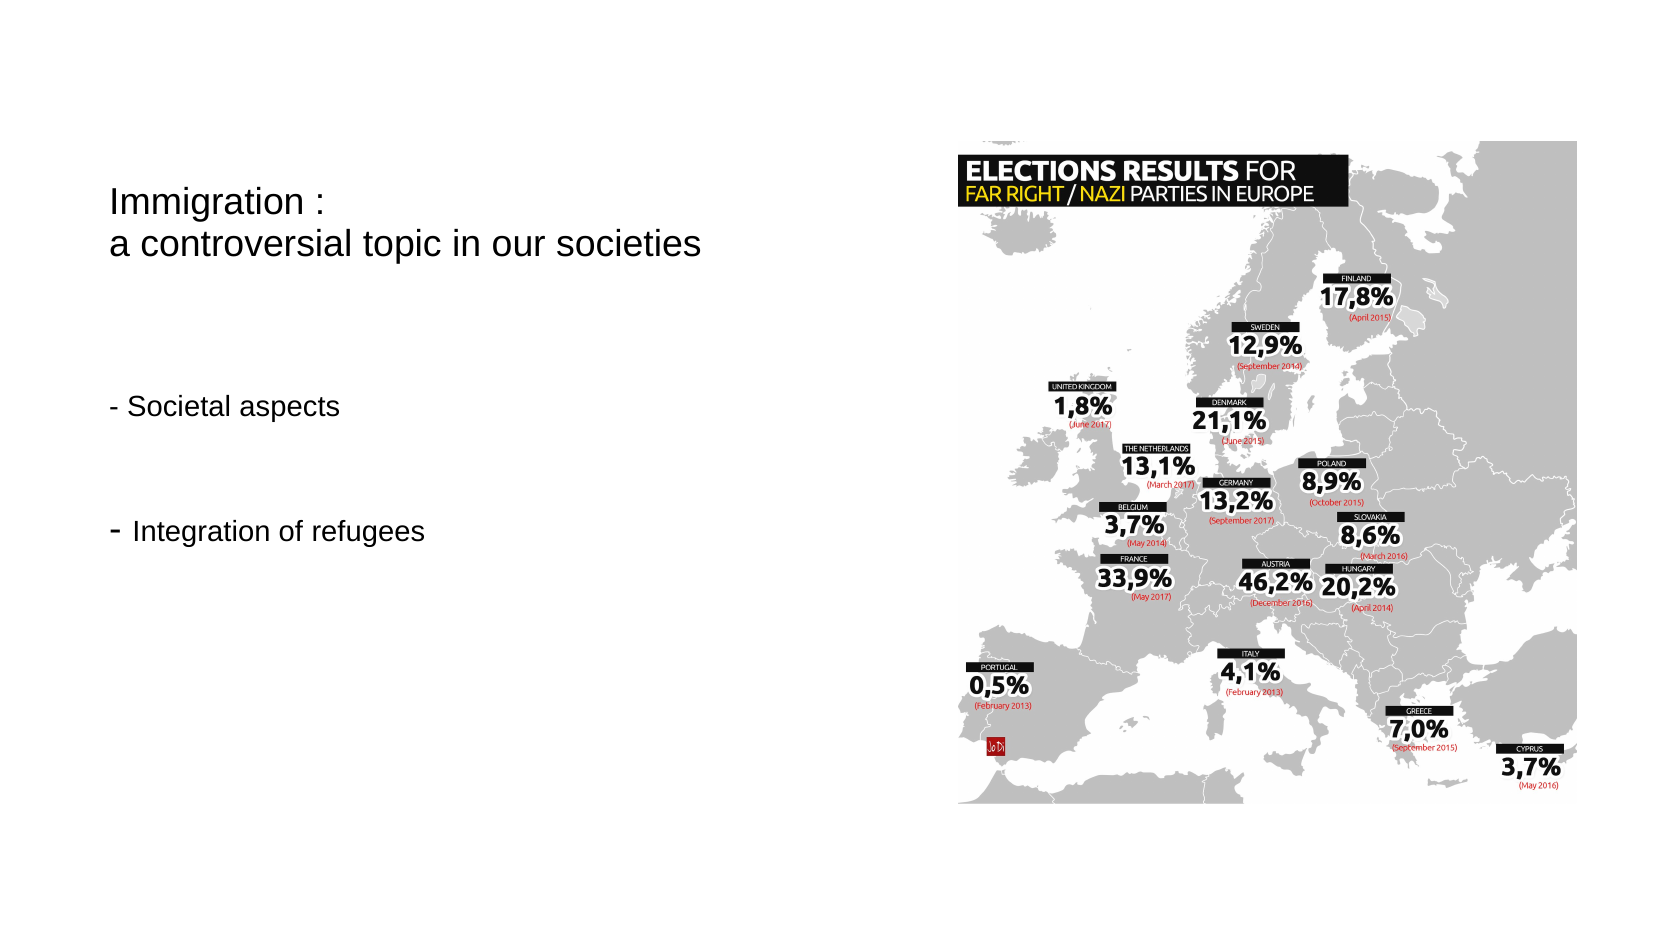

Immigration :
a controversial topic in our societies
- Societal aspects
- Integration of refugees